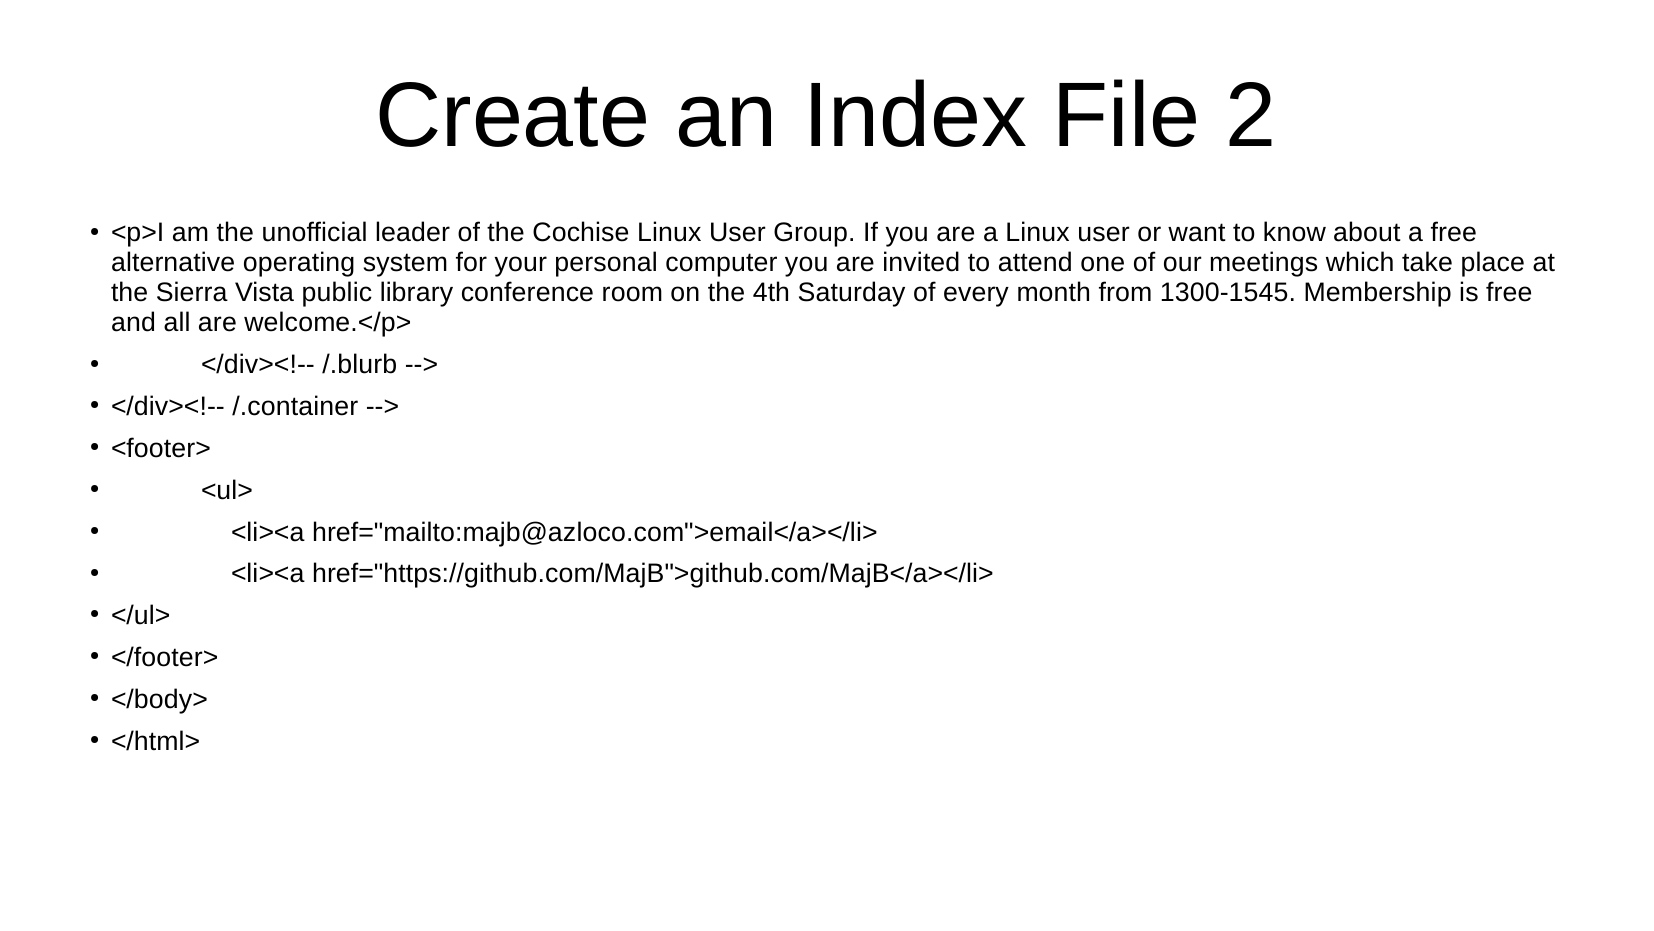

# Create an Index File 2
<p>I am the unofficial leader of the Cochise Linux User Group. If you are a Linux user or want to know about a free alternative operating system for your personal computer you are invited to attend one of our meetings which take place at the Sierra Vista public library conference room on the 4th Saturday of every month from 1300-1545. Membership is free and all are welcome.</p>
 		</div><!-- /.blurb -->
</div><!-- /.container -->
 		<ul>
 		<li><a href="mailto:majb@azloco.com">email</a></li>
 		<li><a href="https://github.com/MajB">github.com/MajB</a></li>
</ul>
</footer>
</body>
</html>